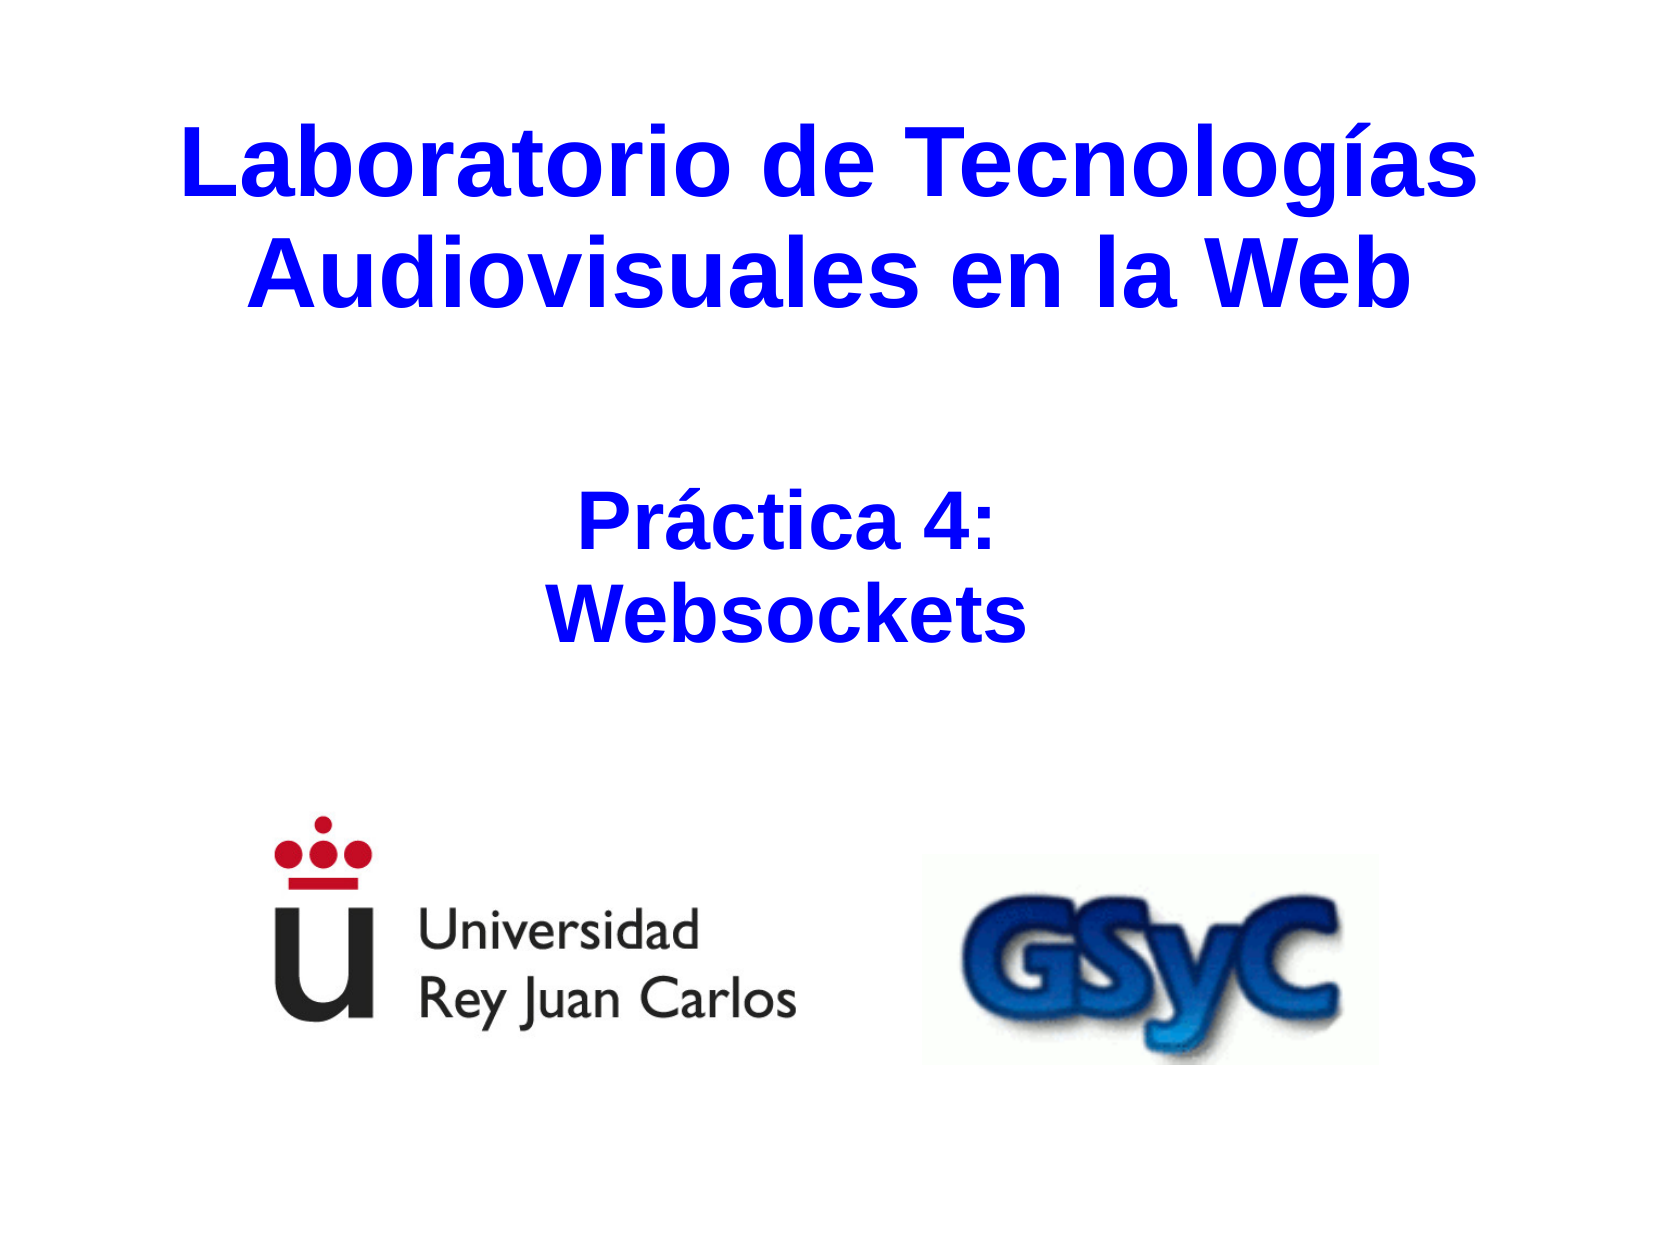

# Laboratorio de Tecnologías Audiovisuales en la Web
Práctica 4: Websockets